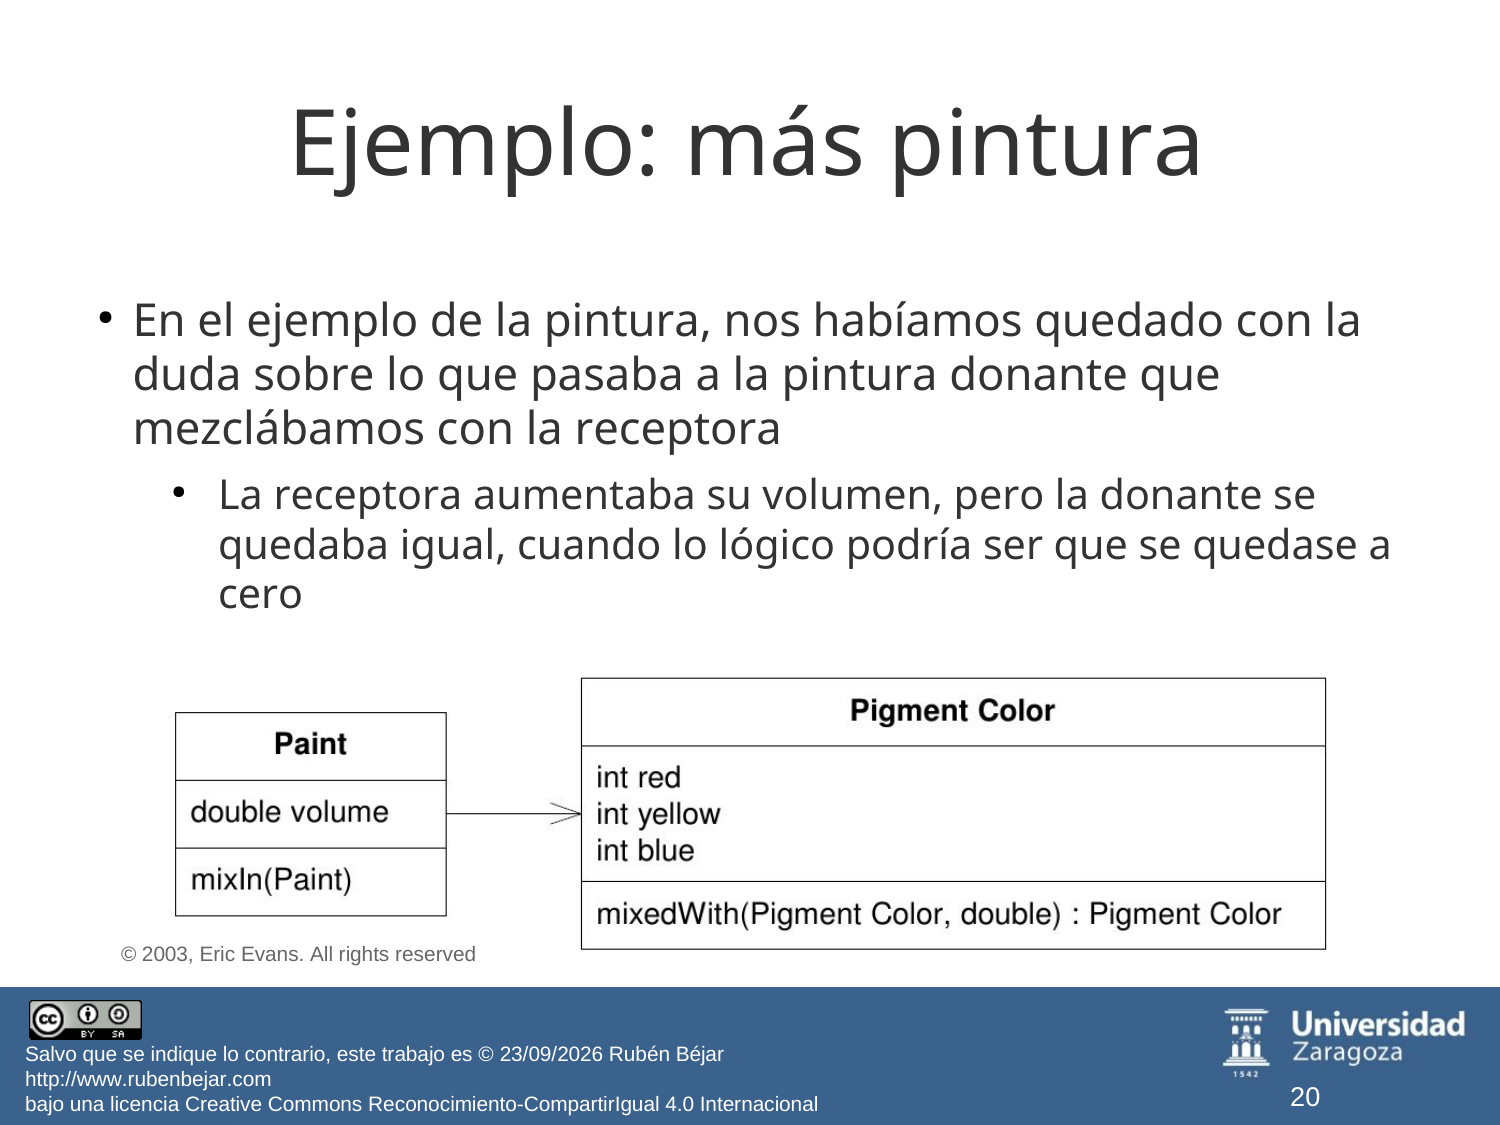

# Ejemplo: más pintura
En el ejemplo de la pintura, nos habíamos quedado con la duda sobre lo que pasaba a la pintura donante que mezclábamos con la receptora
La receptora aumentaba su volumen, pero la donante se quedaba igual, cuando lo lógico podría ser que se quedase a cero
© 2003, Eric Evans. All rights reserved